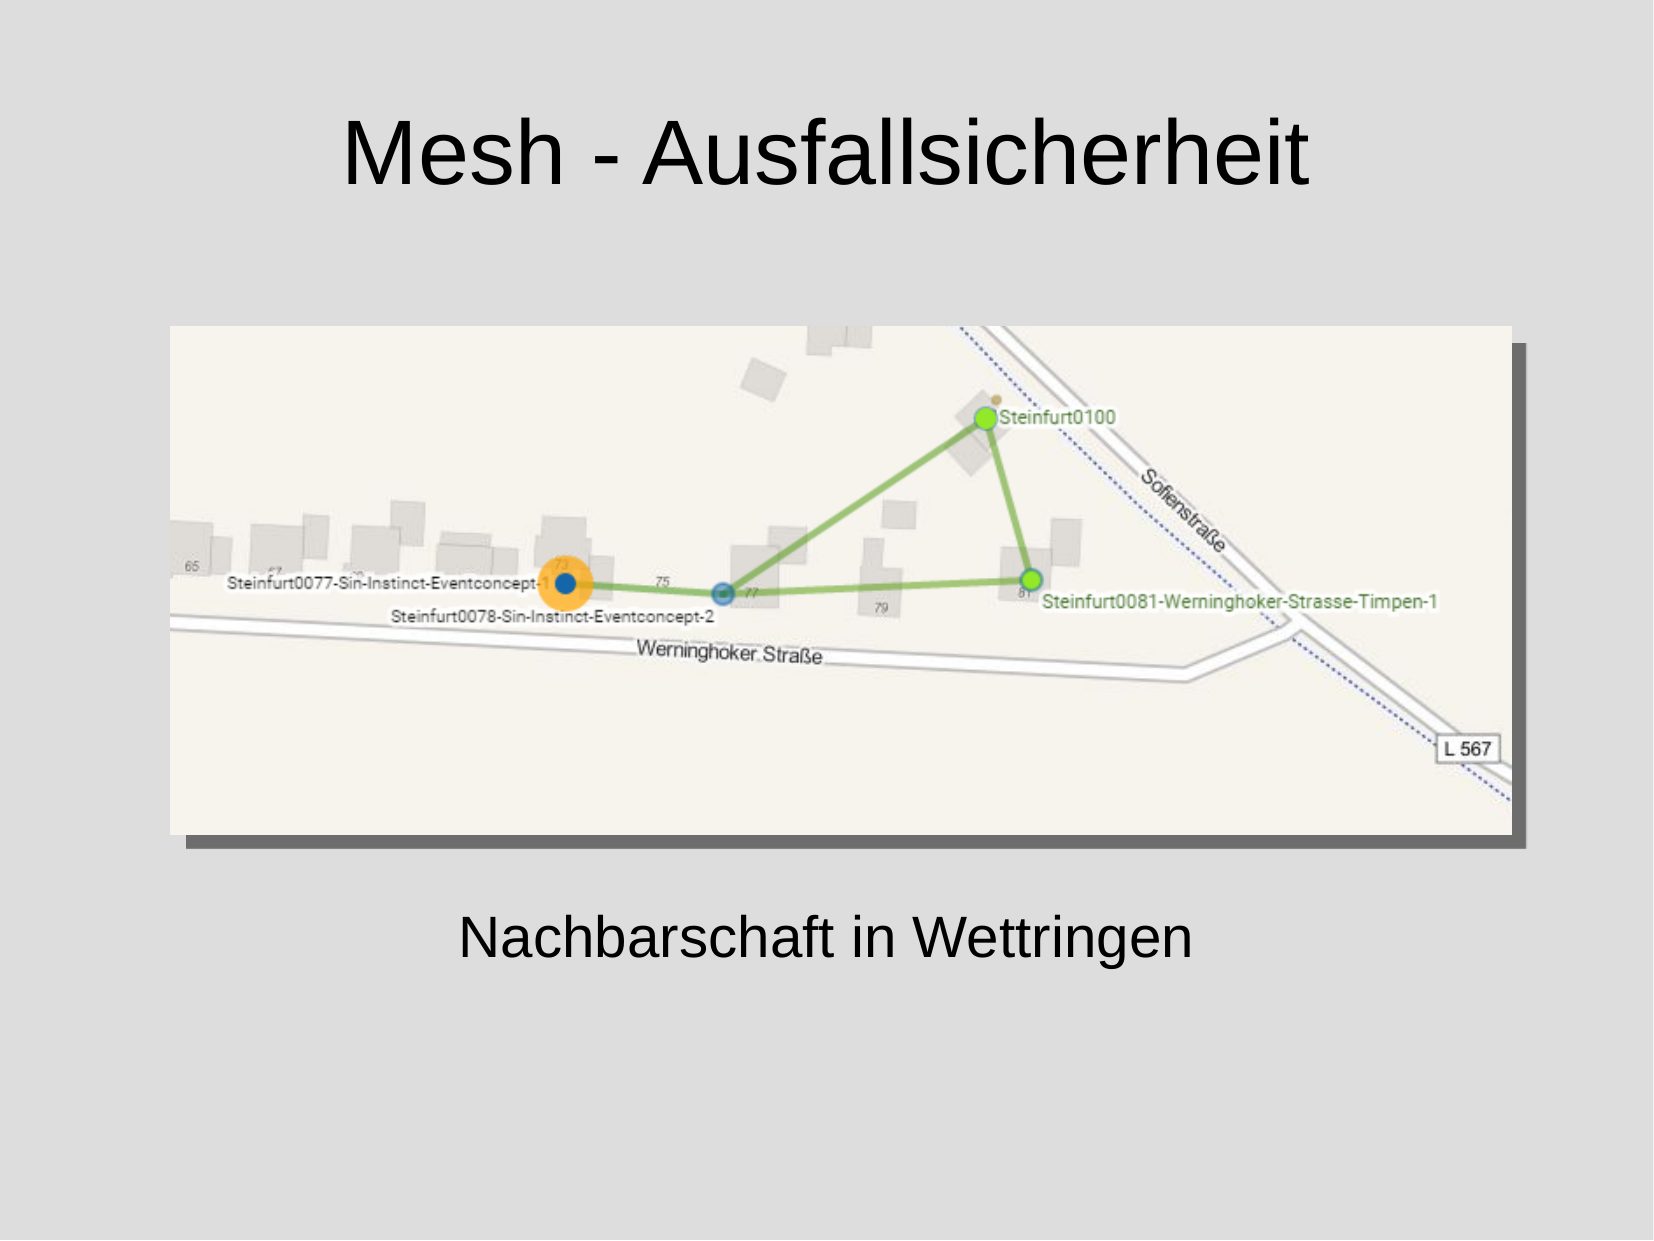

# Mesh - Ausfallsicherheit
Nachbarschaft in Wettringen